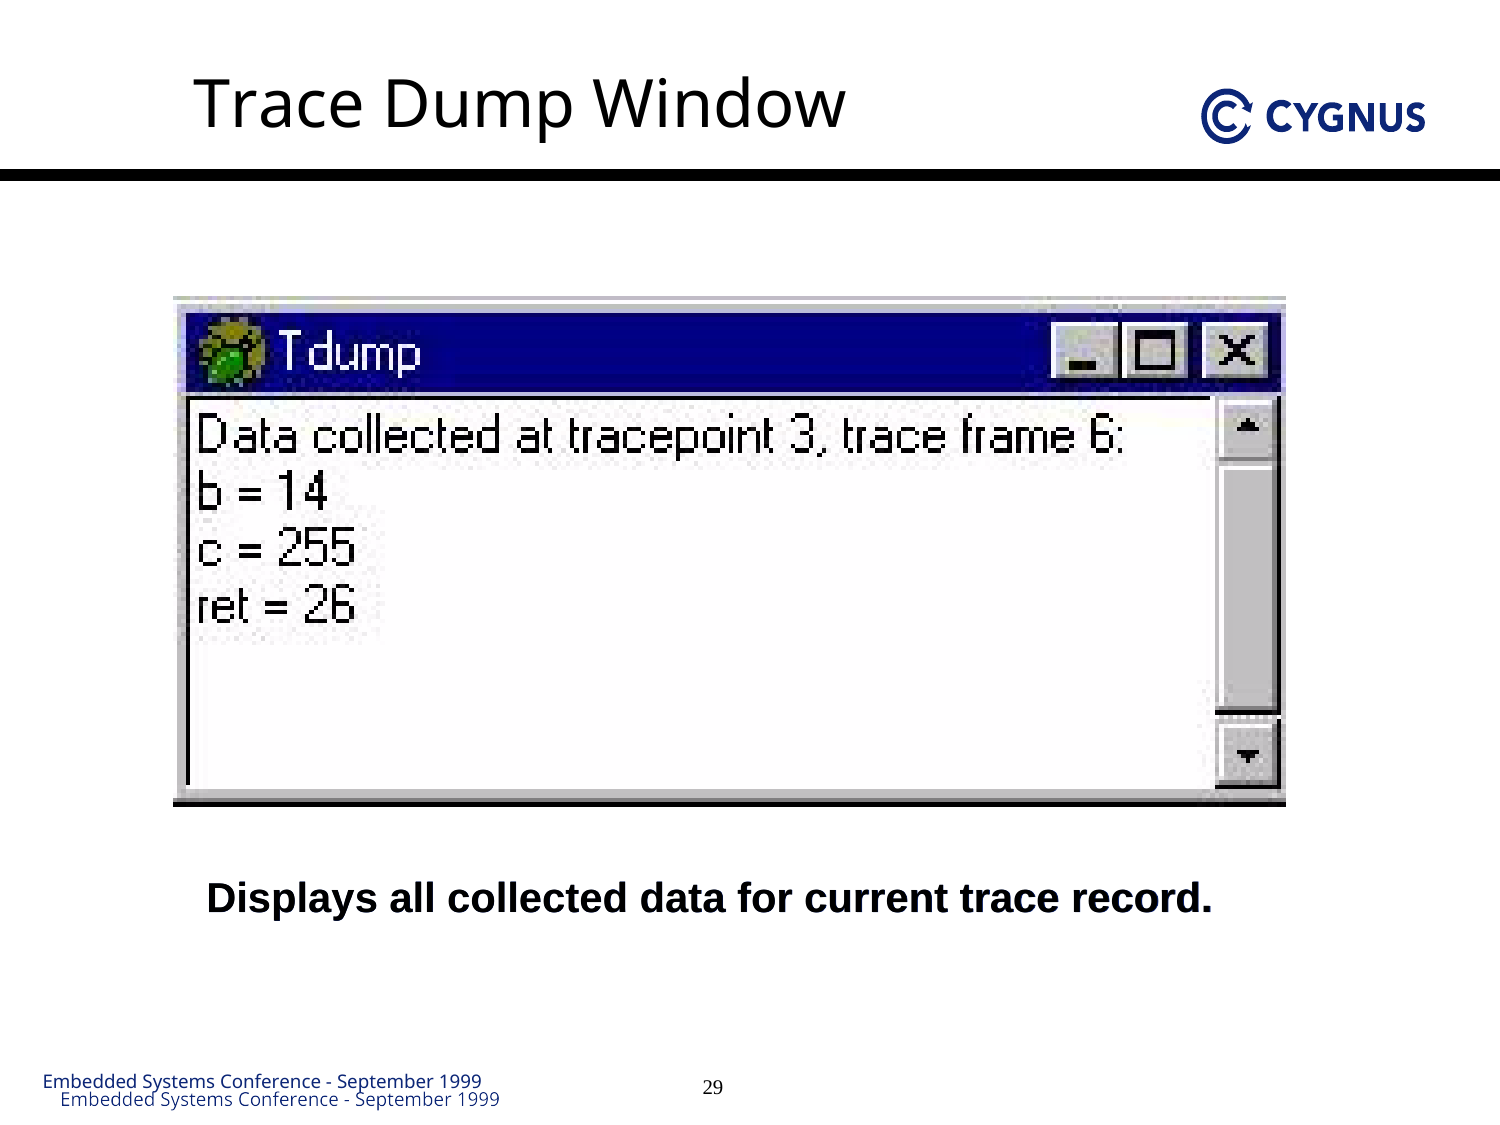

# Trace Dump Window
Displays all collected data for current trace record.
29